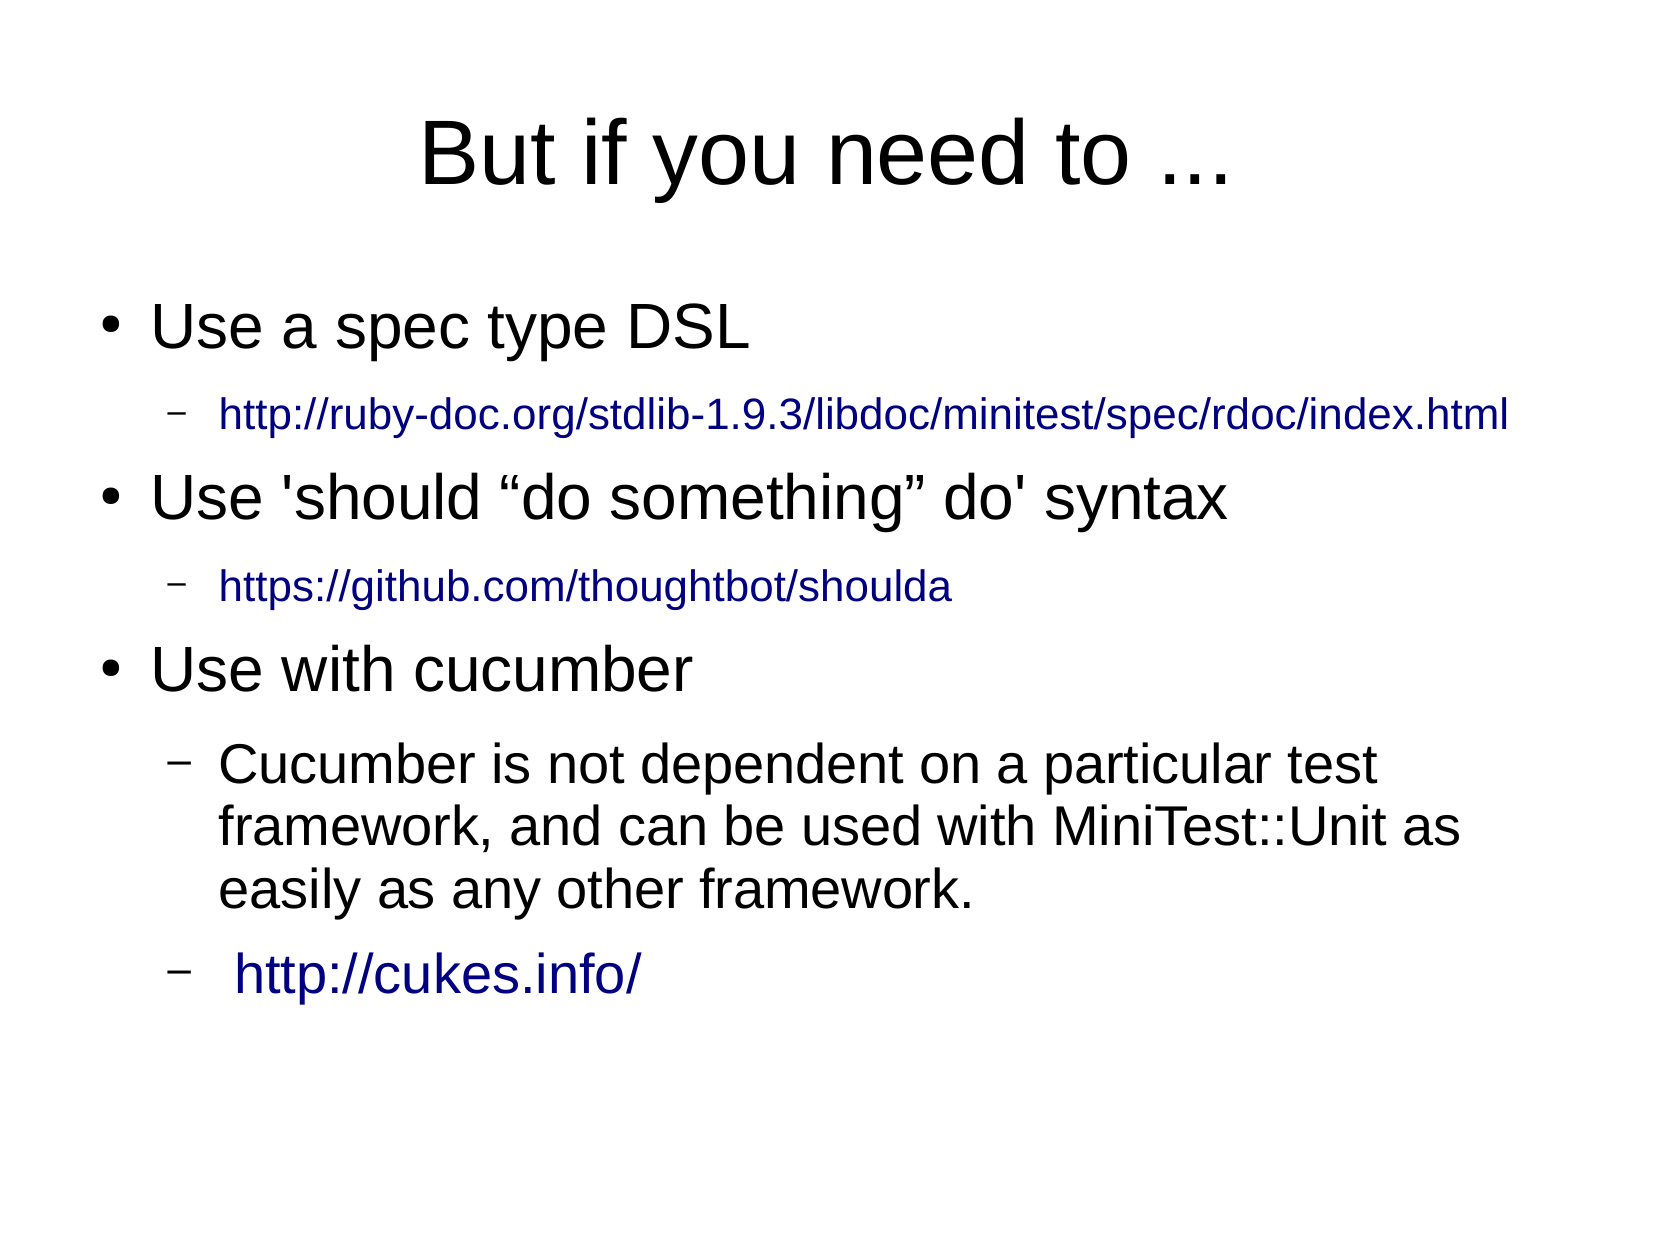

# But if you need to ...
Use a spec type DSL
http://ruby-doc.org/stdlib-1.9.3/libdoc/minitest/spec/rdoc/index.html
Use 'should “do something” do' syntax
https://github.com/thoughtbot/shoulda
Use with cucumber
Cucumber is not dependent on a particular test framework, and can be used with MiniTest::Unit as easily as any other framework.
 http://cukes.info/